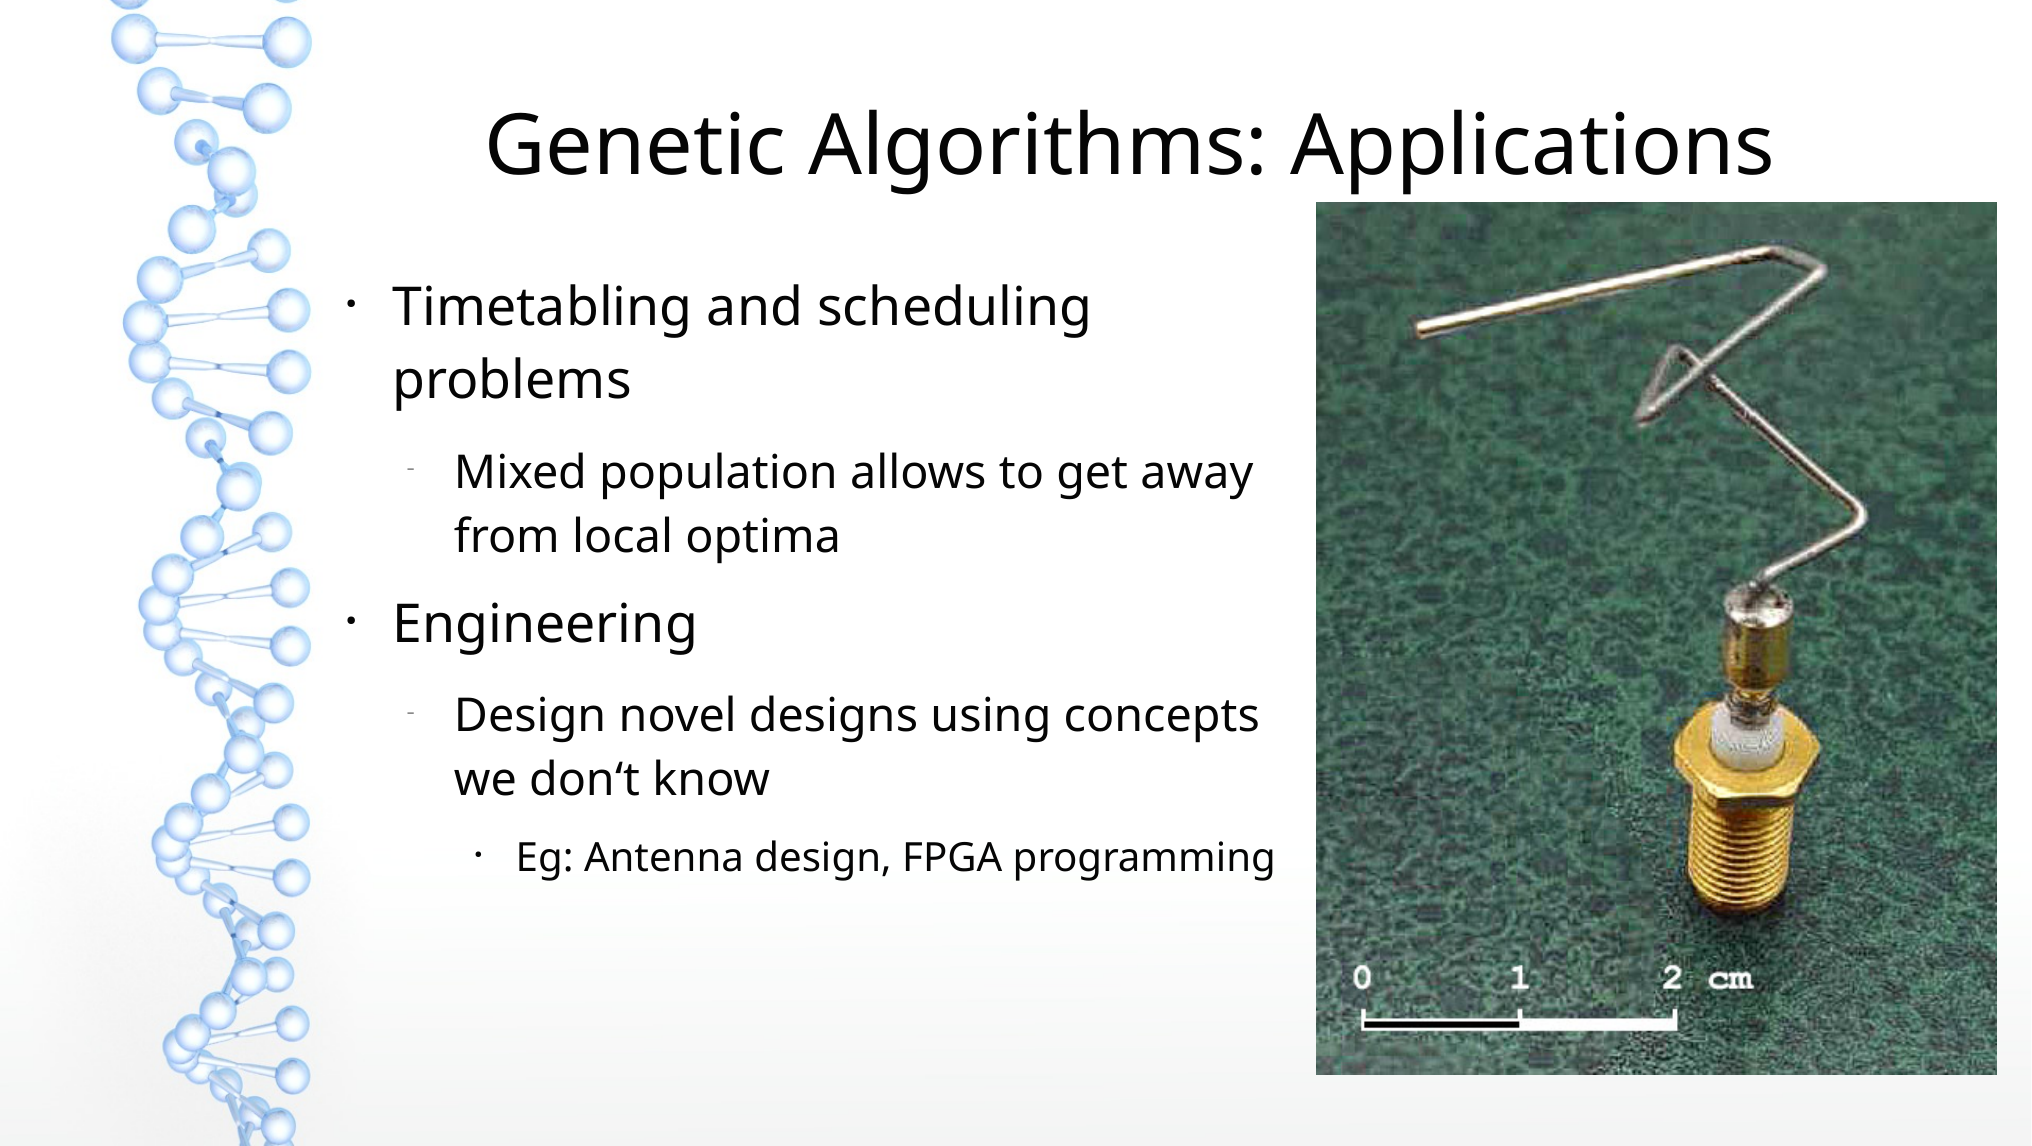

# Genetic Algorithms: Applications
Timetabling and scheduling problems
Mixed population allows to get away from local optima
Engineering
Design novel designs using concepts we don‘t know
Eg: Antenna design, FPGA programming
3